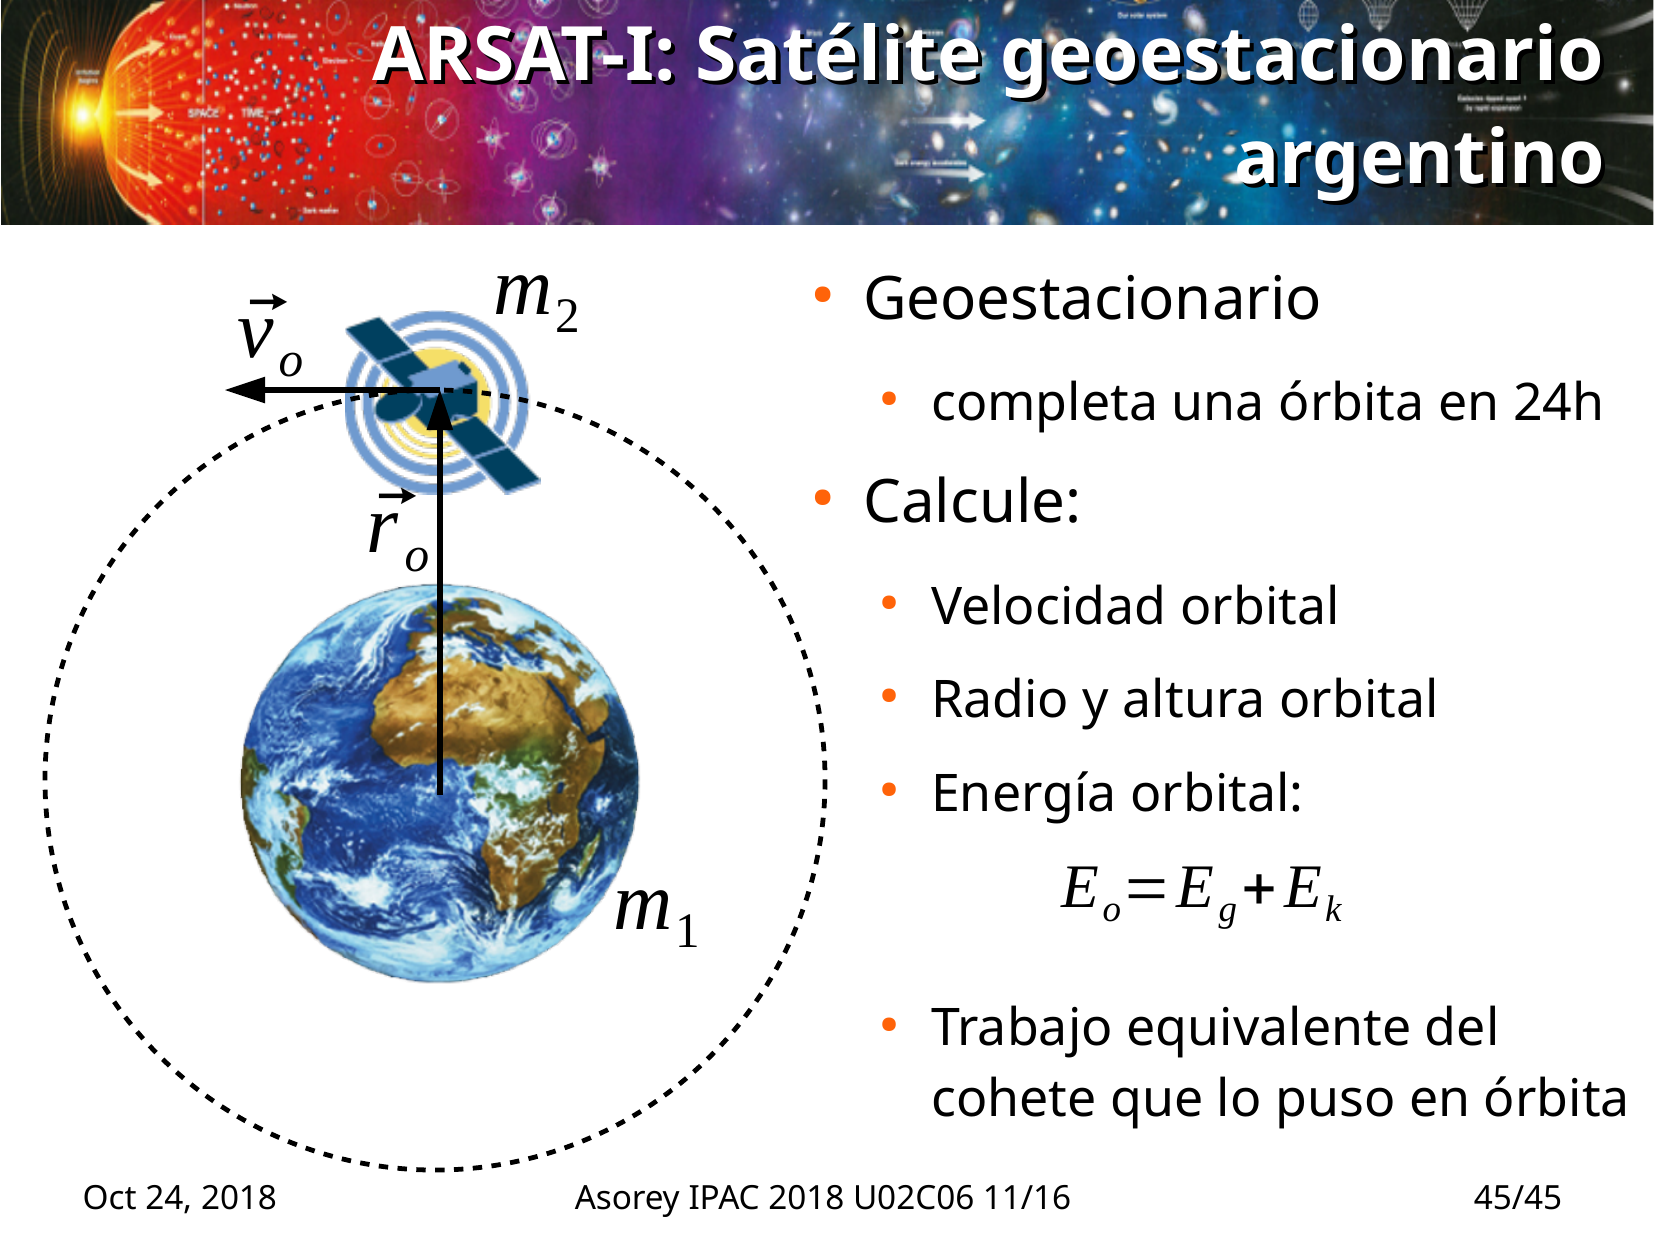

# ARSAT-I: Satélite geoestacionario argentino
Geoestacionario
completa una órbita en 24h
Calcule:
Velocidad orbital
Radio y altura orbital
Energía orbital:
Trabajo equivalente del cohete que lo puso en órbita
Oct 24, 2018
Asorey IPAC 2018 U02C06 11/16
45